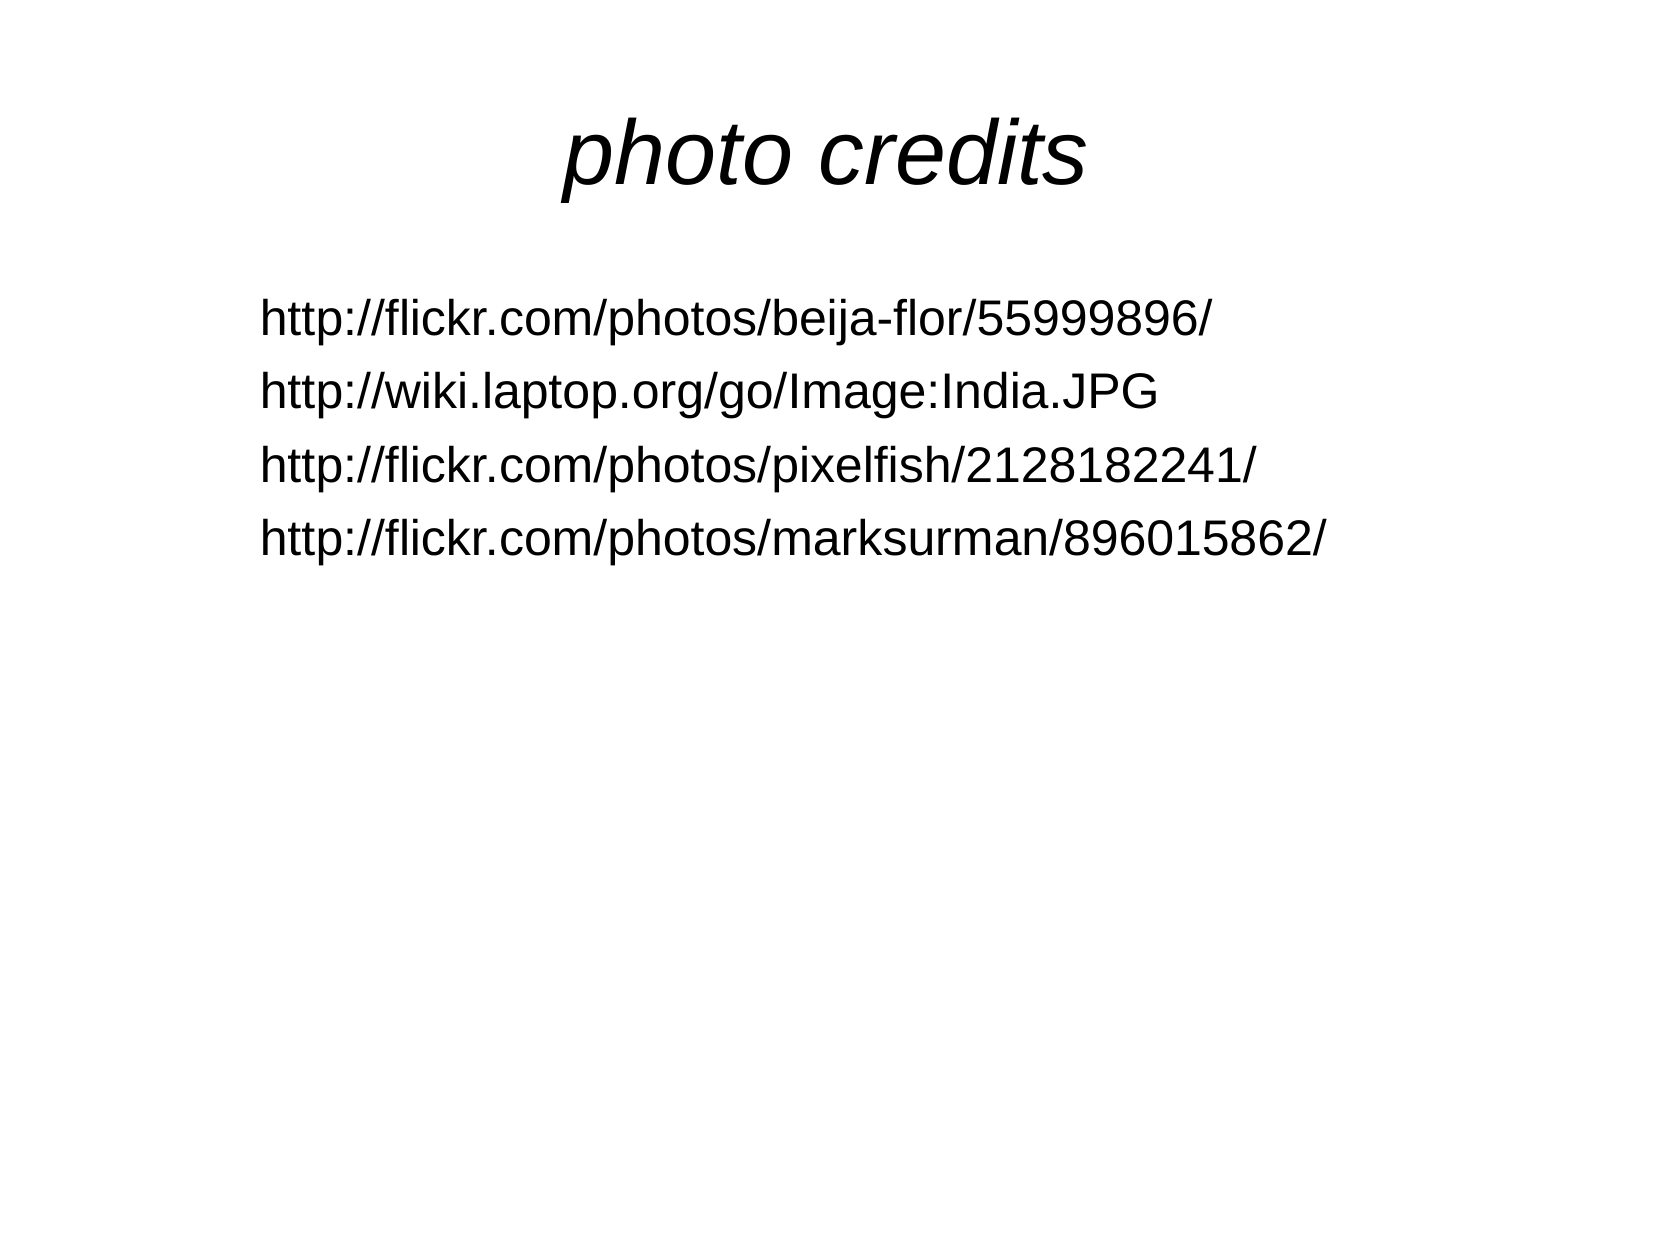

# photo credits
http://flickr.com/photos/beija-flor/55999896/
http://wiki.laptop.org/go/Image:India.JPG
http://flickr.com/photos/pixelfish/2128182241/
http://flickr.com/photos/marksurman/896015862/